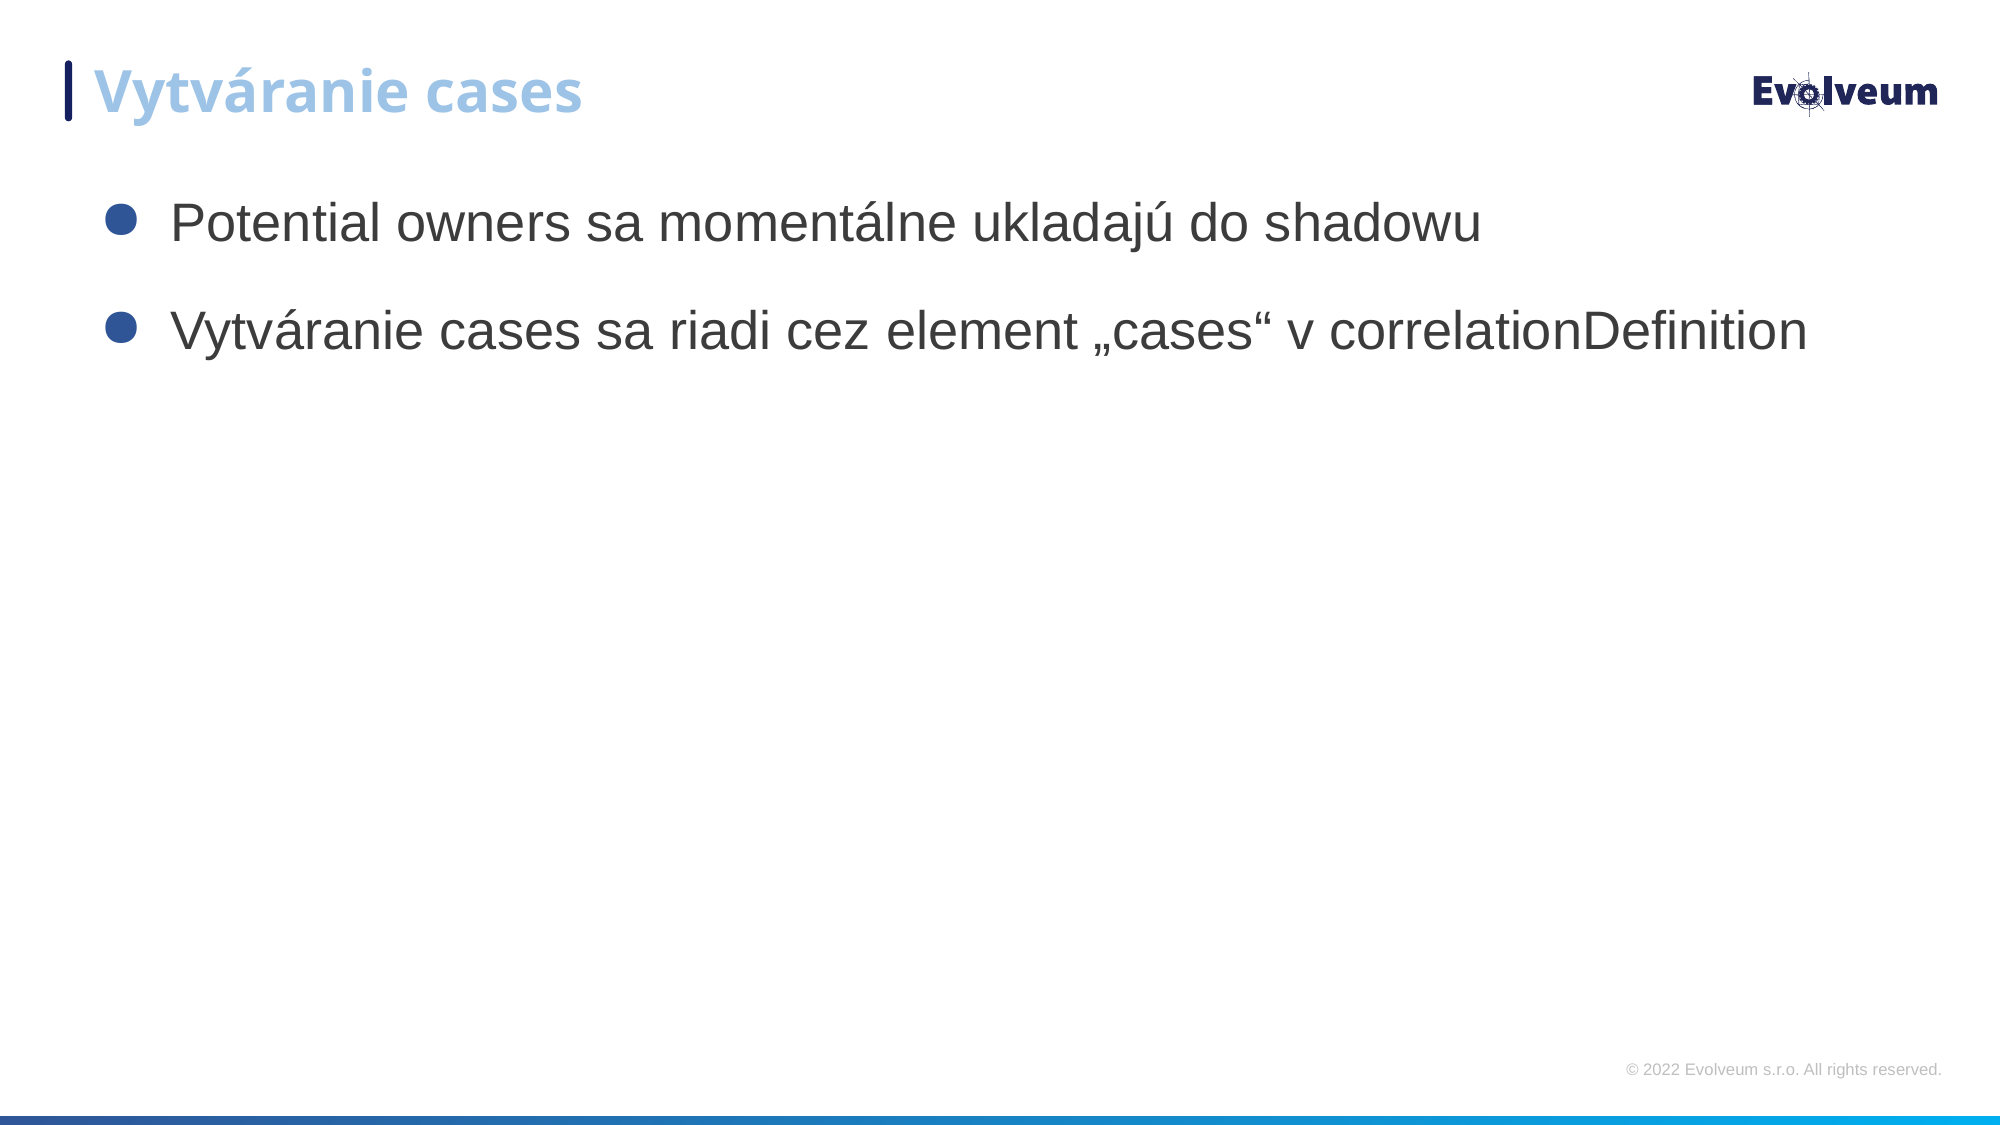

# Vytváranie cases
Potential owners sa momentálne ukladajú do shadowu
Vytváranie cases sa riadi cez element „cases“ v correlationDefinition